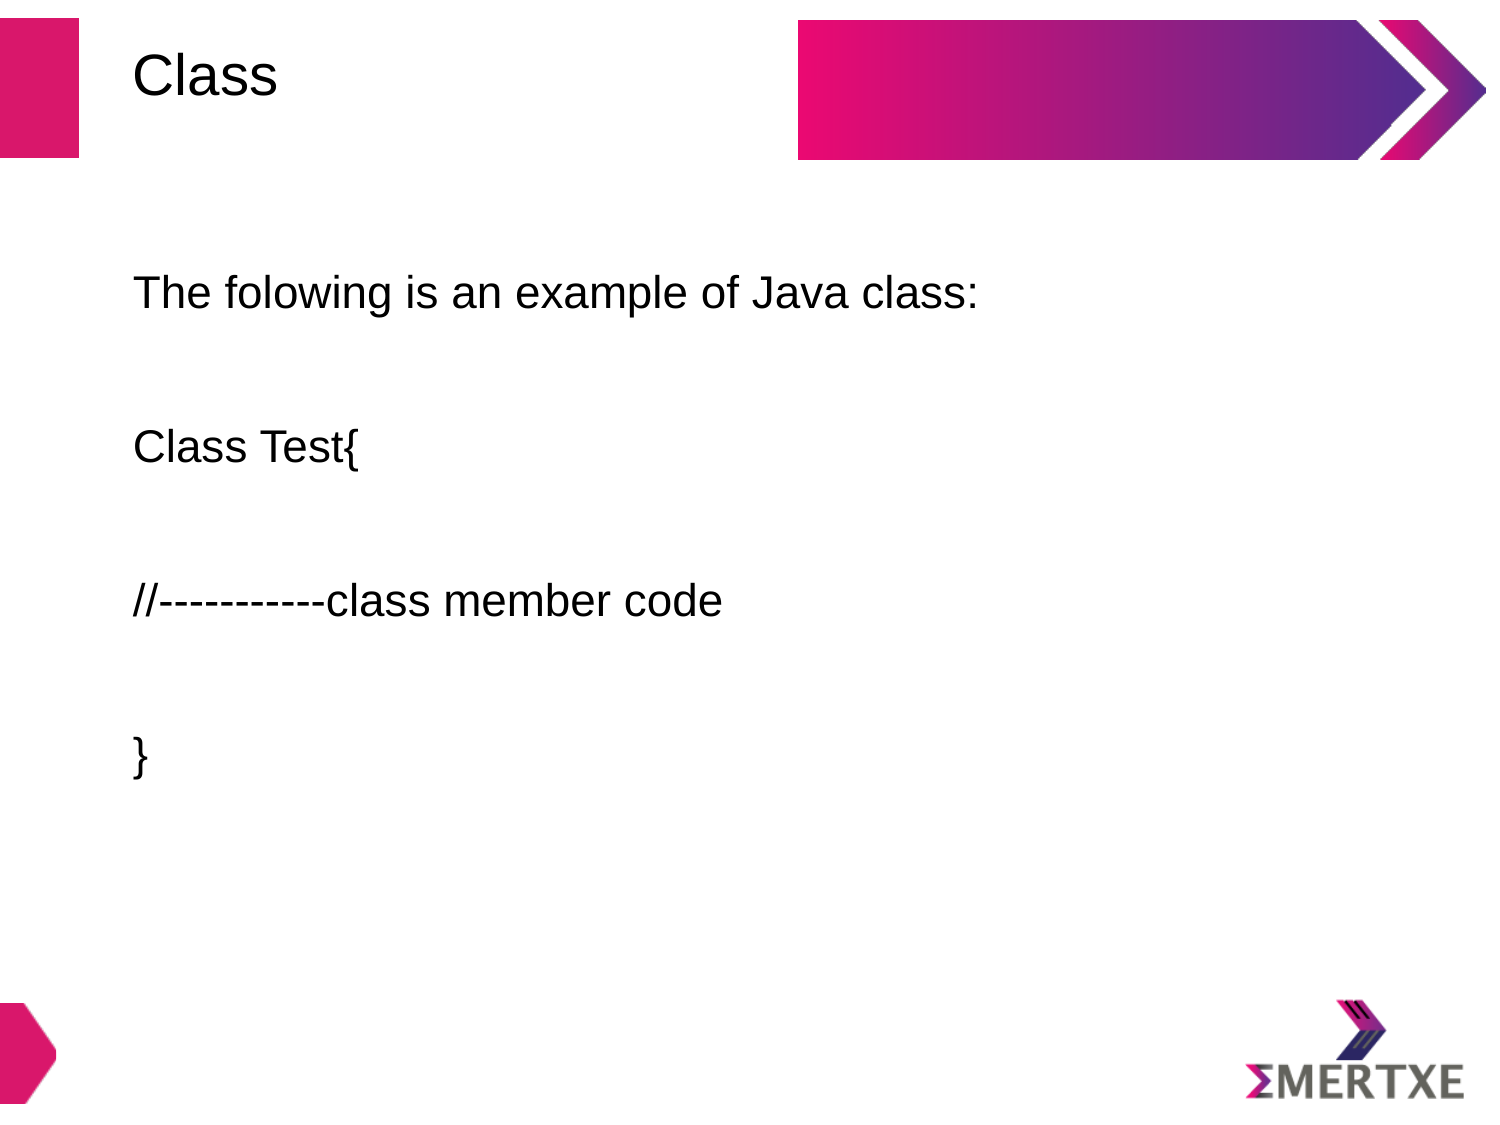

Class
The folowing is an example of Java class:
Class Test{
//-----------class member code
}